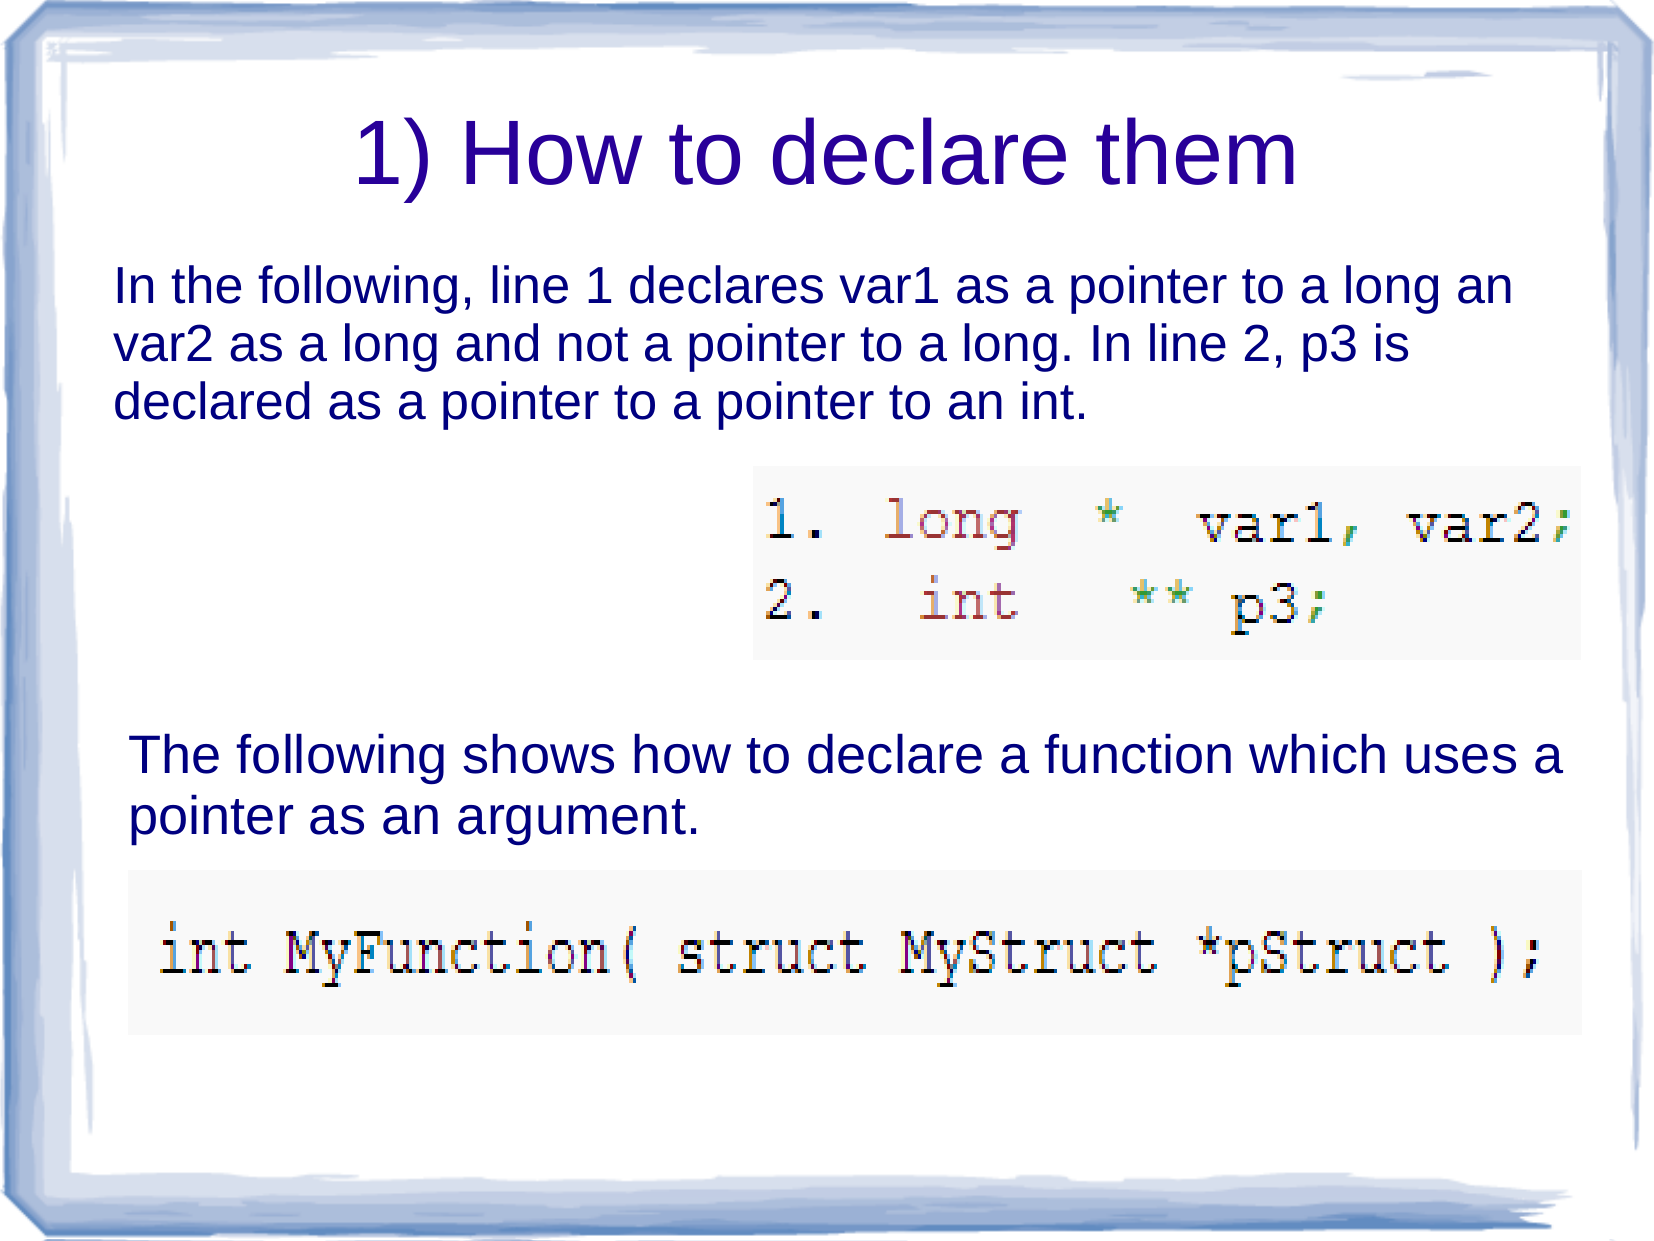

# 1) How to declare them
In the following, line 1 declares var1 as a pointer to a long an var2 as a long and not a pointer to a long. In line 2, p3 is declared as a pointer to a pointer to an int.
The following shows how to declare a function which uses a pointer as an argument.